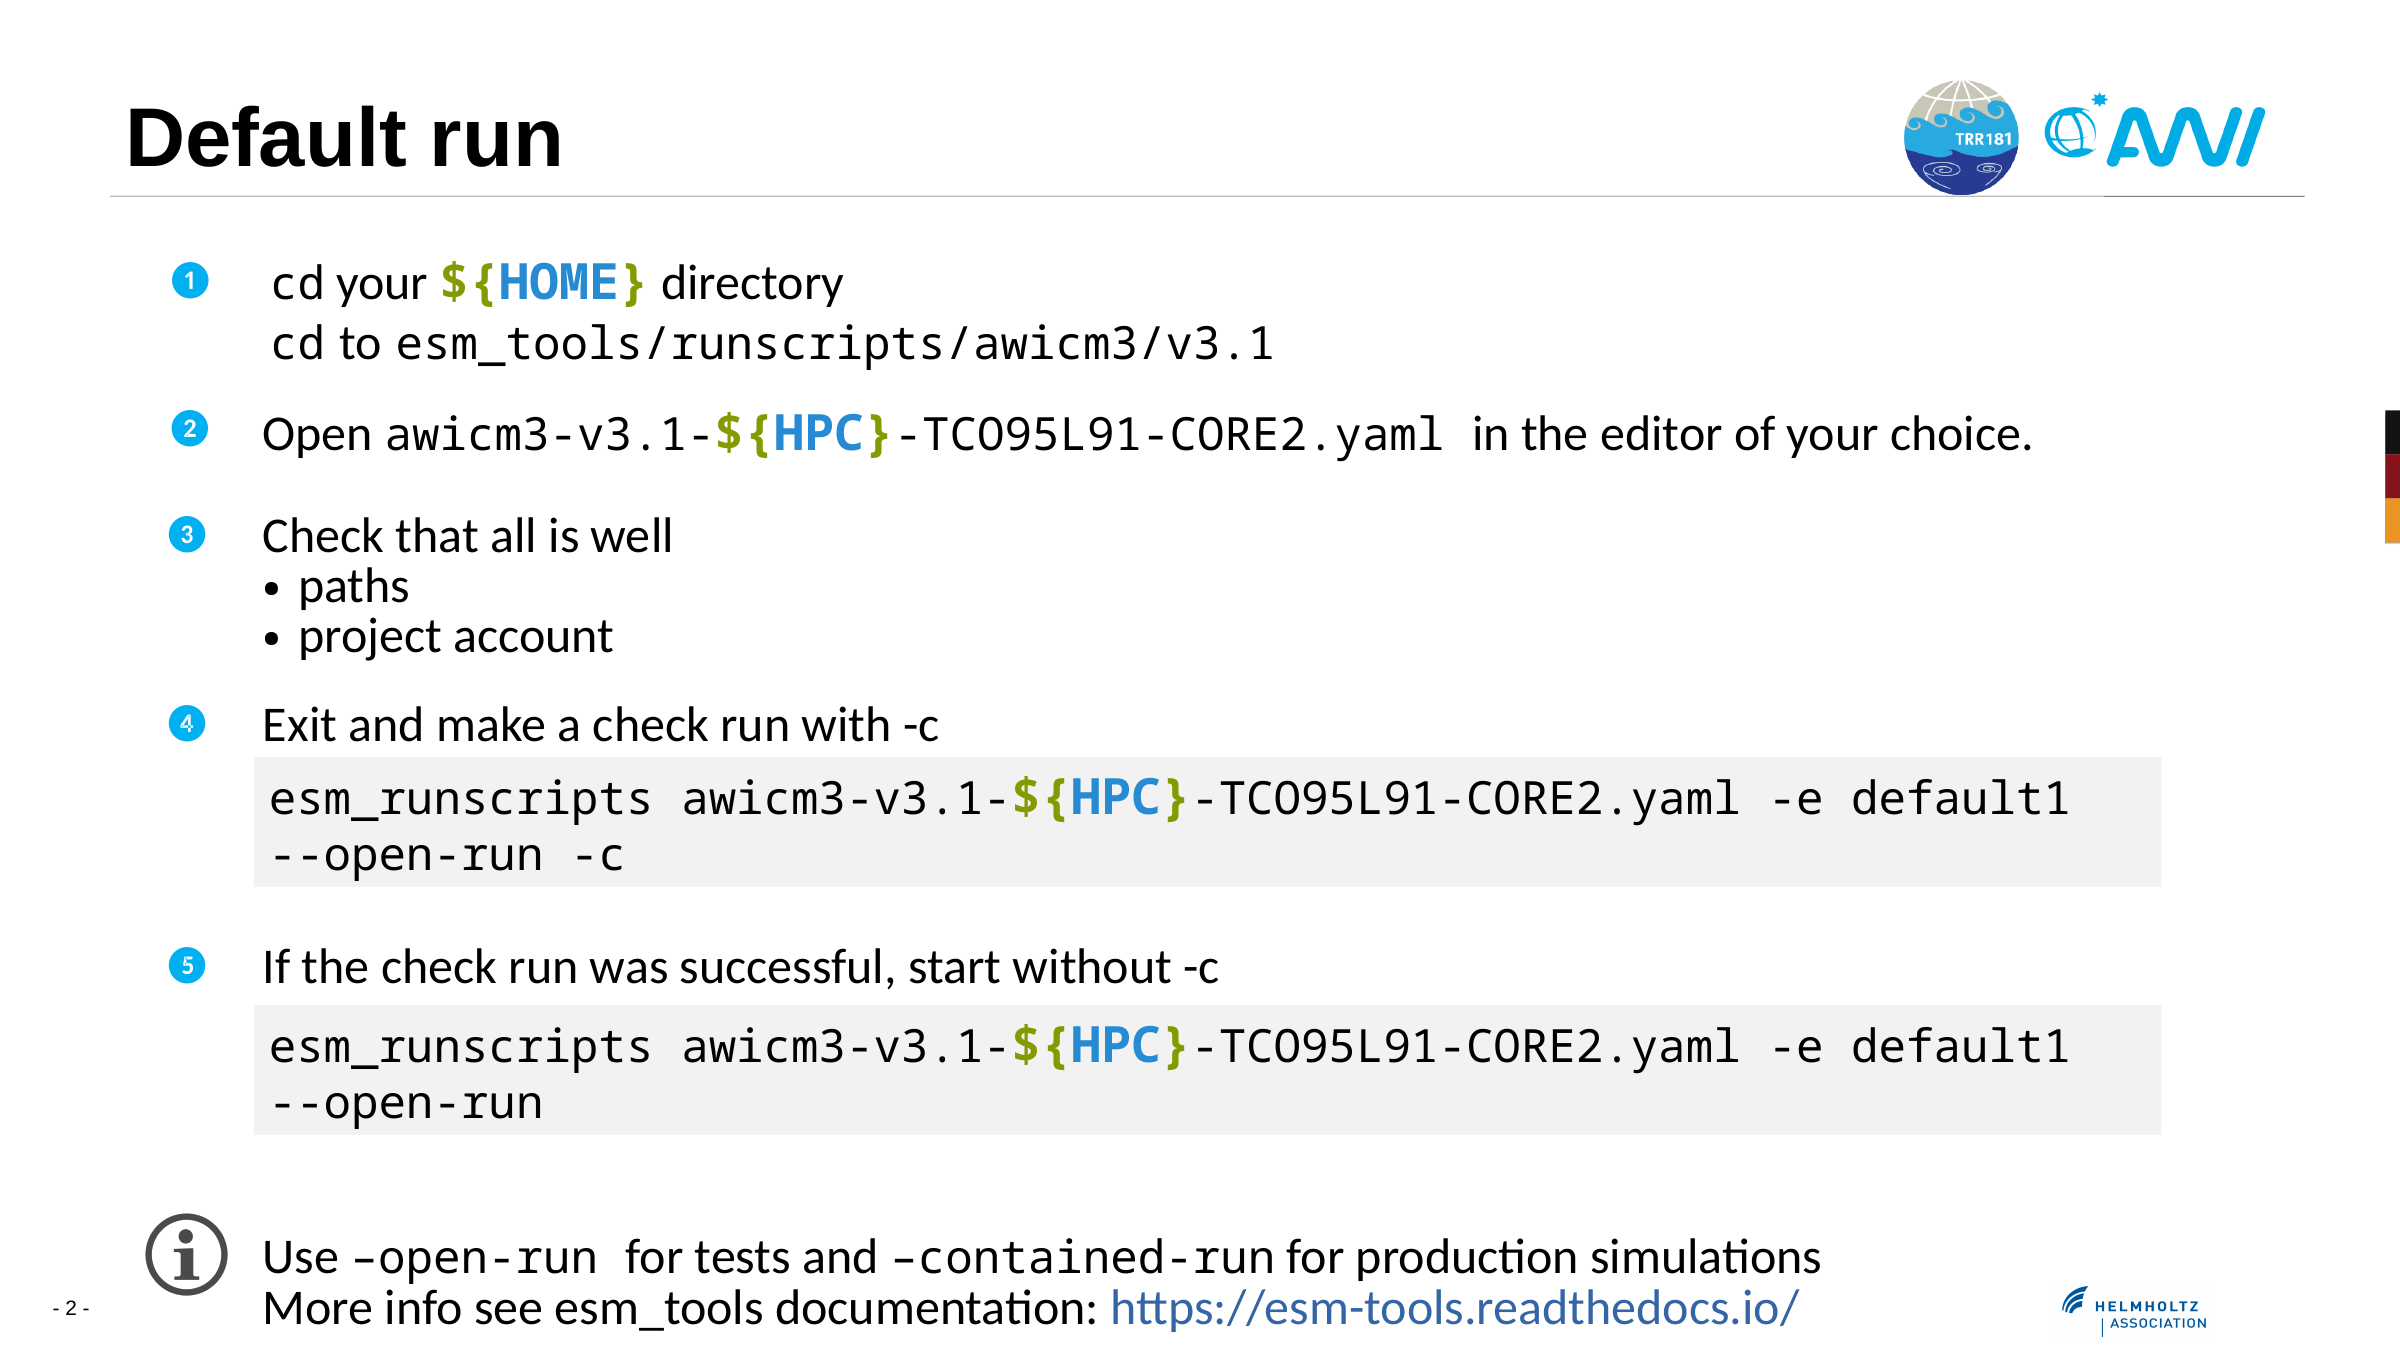

Default run
cd your ${HOME} directory
cd to esm_tools/runscripts/awicm3/v3.1
❶
Open awicm3-v3.1-${HPC}-TCO95L91-CORE2.yaml in the editor of your choice.
Check that all is well
paths
project account
❷
❸
❹
Exit and make a check run with -c
esm_runscripts awicm3-v3.1-${HPC}-TCO95L91-CORE2.yaml -e default1 --open-run -c
❺
If the check run was successful, start without -c
esm_runscripts awicm3-v3.1-${HPC}-TCO95L91-CORE2.yaml -e default1 --open-run
Use –open-run for tests and –contained-run for production simulations
More info see esm_tools documentation: https://esm-tools.readthedocs.io/